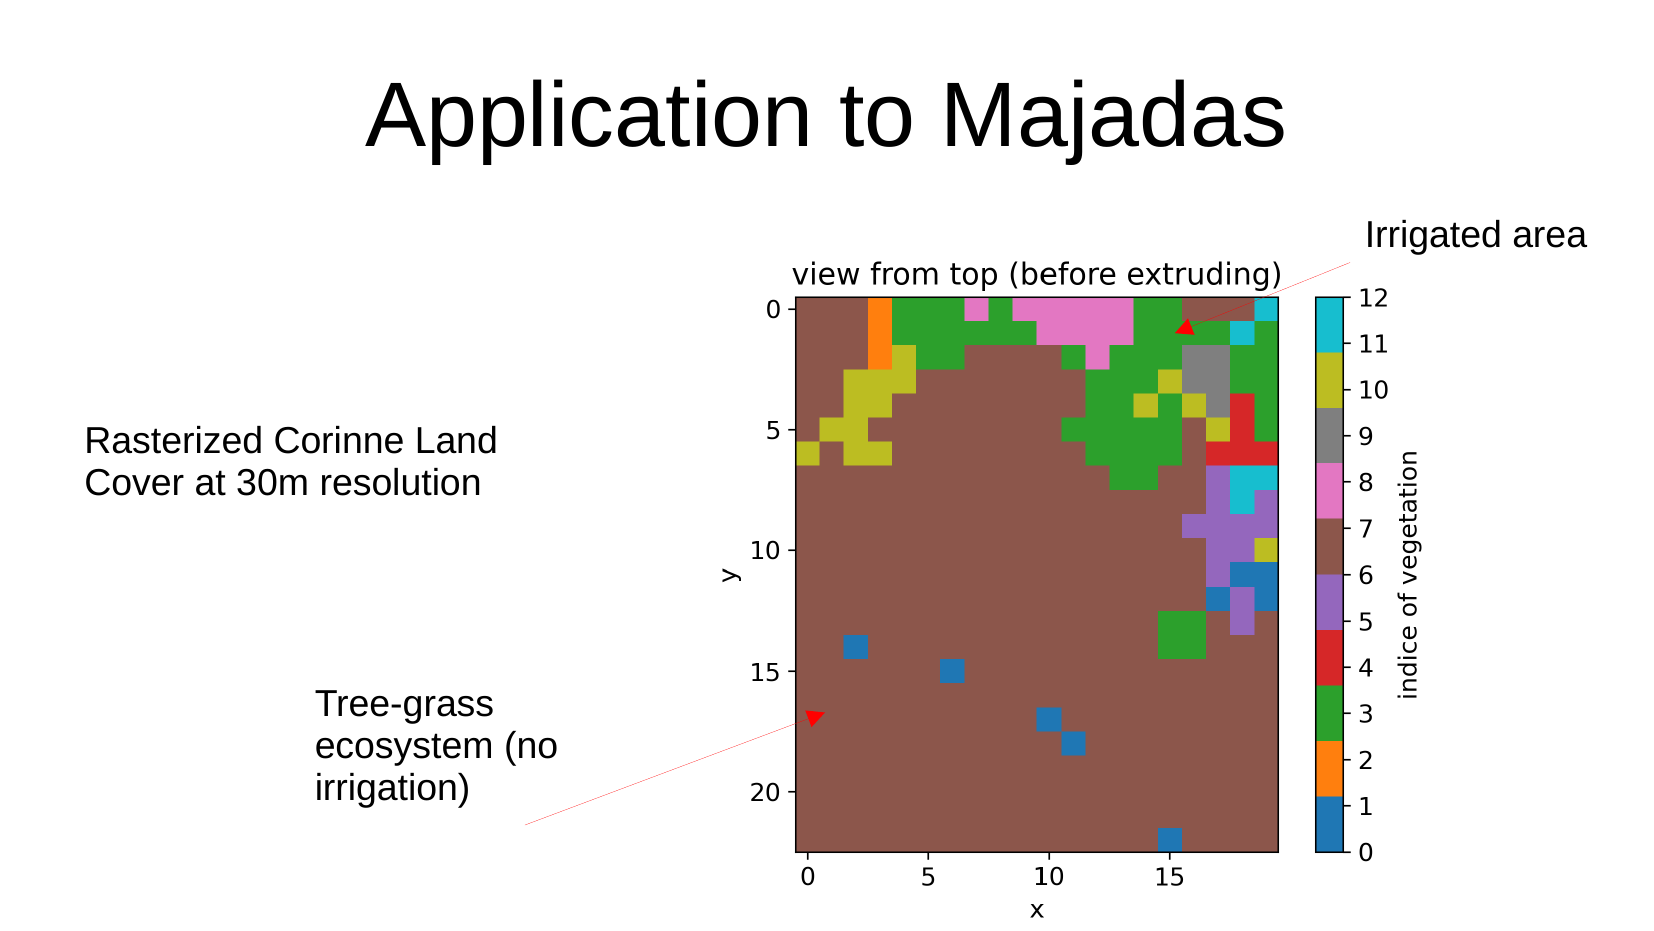

# Application to Majadas
Irrigated area
Rasterized Corinne Land Cover at 30m resolution
Tree-grass ecosystem (no irrigation)